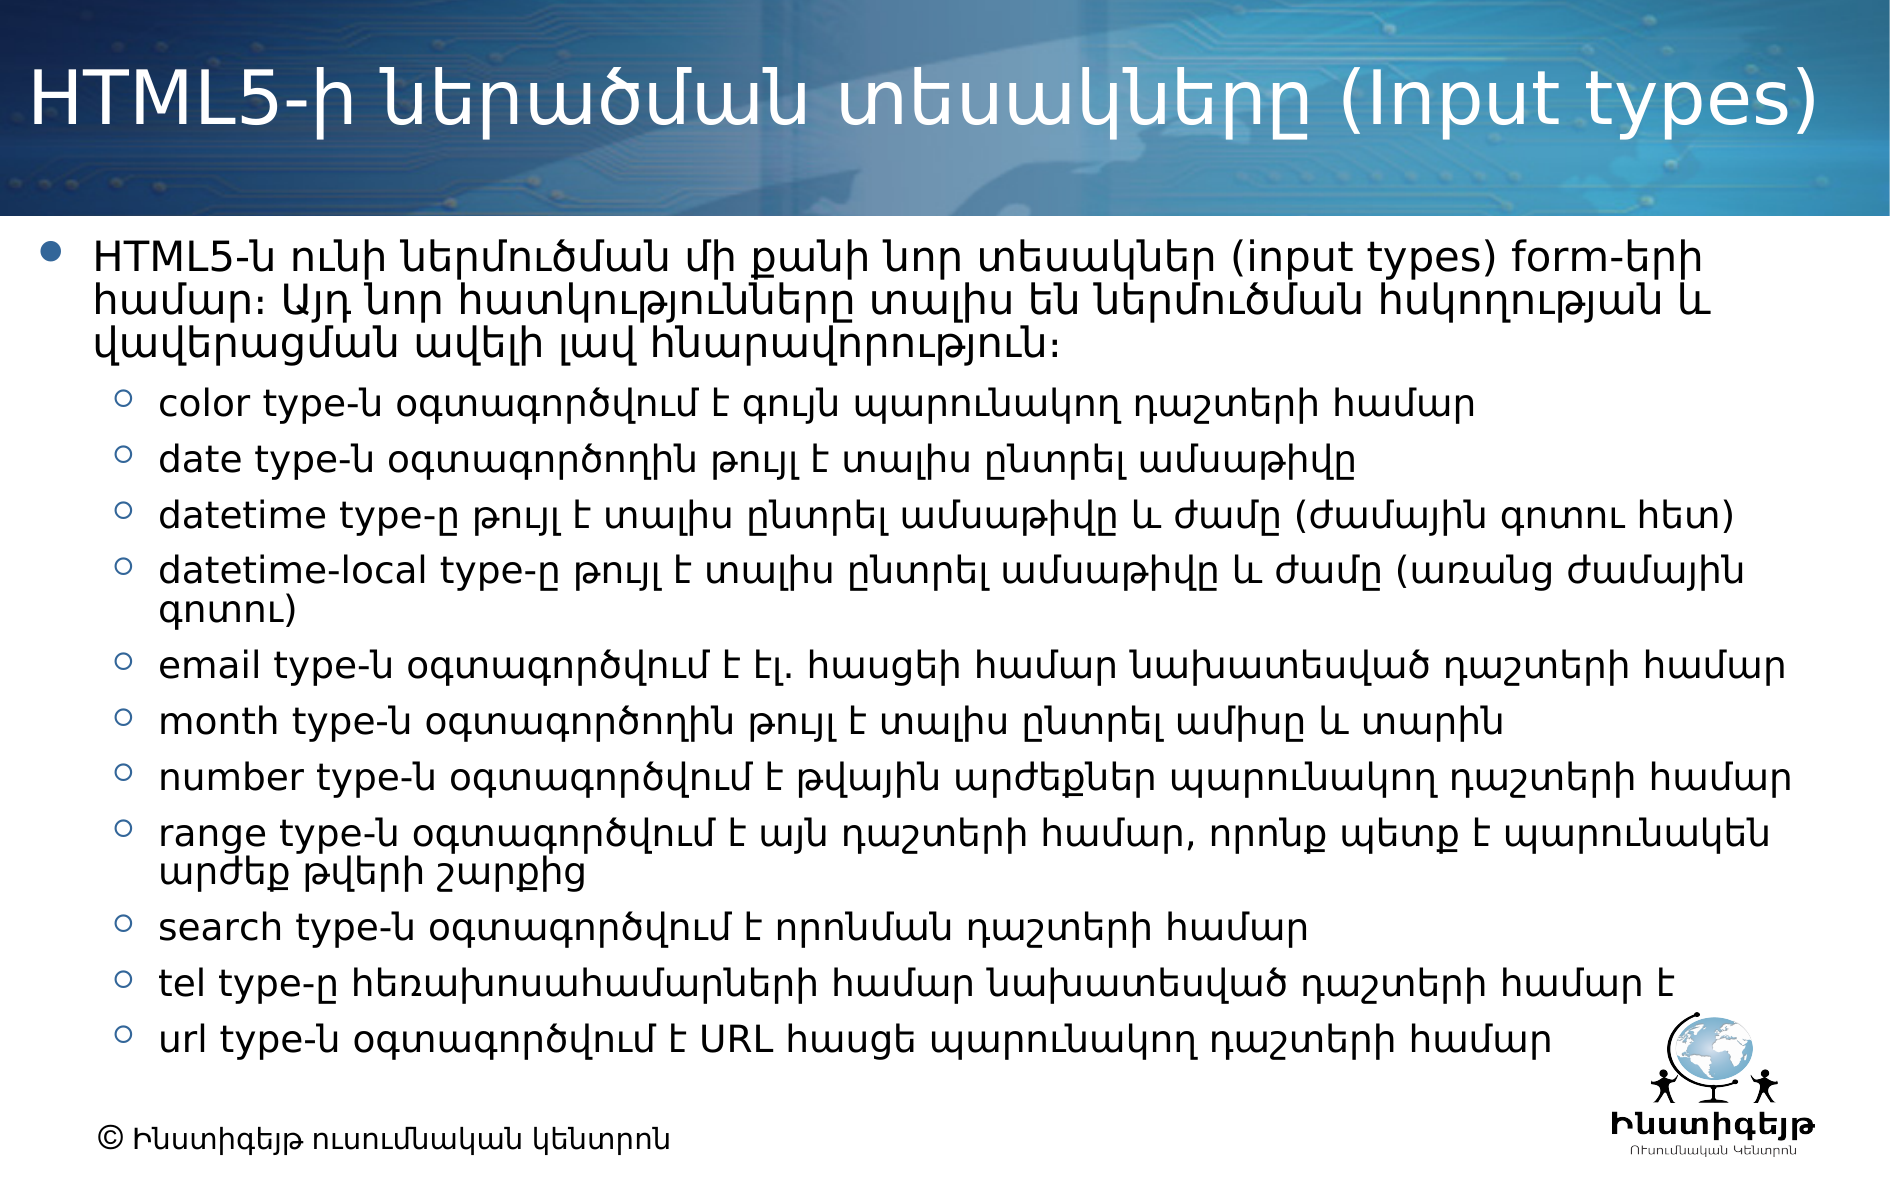

HTML5-ի ներածման տեսակները (Input types)
# HTML5-ն ունի ներմուծման մի քանի նոր տեսակներ (input types) form-երի համար։ Այդ նոր հատկությունները տալիս են ներմուծման հսկողության և վավերացման ավելի լավ հնարավորություն։
color type-ն օգտագործվում է գույն պարունակող դաշտերի համար
date type-ն օգտագործողին թույլ է տալիս ընտրել ամսաթիվը
datetime type-ը թույլ է տալիս ընտրել ամսաթիվը և ժամը (ժամային գոտու հետ)
datetime-local type-ը թույլ է տալիս ընտրել ամսաթիվը և ժամը (առանց ժամային գոտու)
email type-ն օգտագործվում է էլ․ հասցեի համար նախատեսված դաշտերի համար
month type-ն օգտագործողին թույլ է տալիս ընտրել ամիսը և տարին
number type-ն օգտագործվում է թվային արժեքներ պարունակող դաշտերի համար
range type-ն օգտագործվում է այն դաշտերի համար, որոնք պետք է պարունակեն արժեք թվերի շարքից
search type-ն օգտագործվում է որոնման դաշտերի համար
tel type-ը հեռախոսահամարների համար նախատեսված դաշտերի համար է
url type-ն օգտագործվում է URL հասցե պարունակող դաշտերի համար